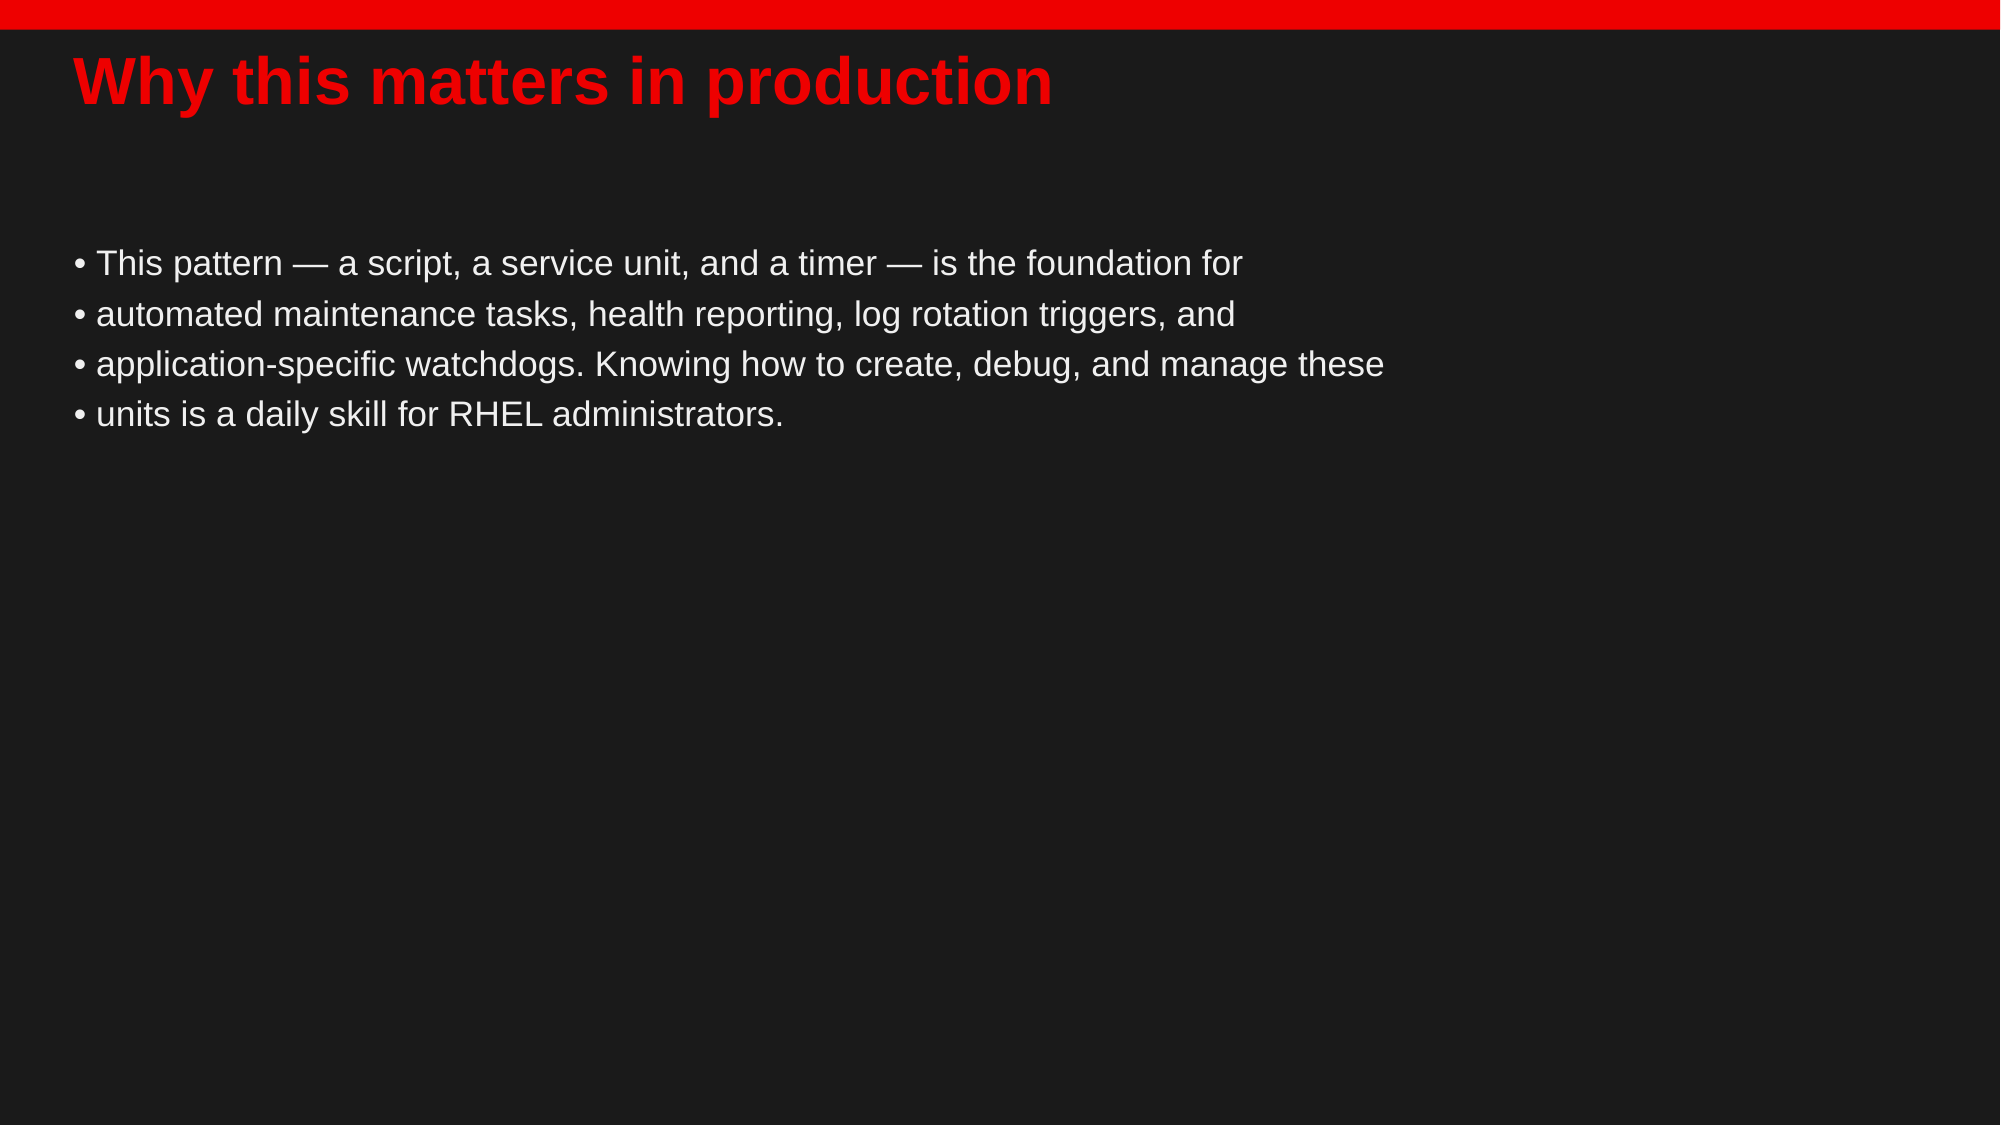

Why this matters in production
• This pattern — a script, a service unit, and a timer — is the foundation for
• automated maintenance tasks, health reporting, log rotation triggers, and
• application-specific watchdogs. Knowing how to create, debug, and manage these
• units is a daily skill for RHEL administrators.